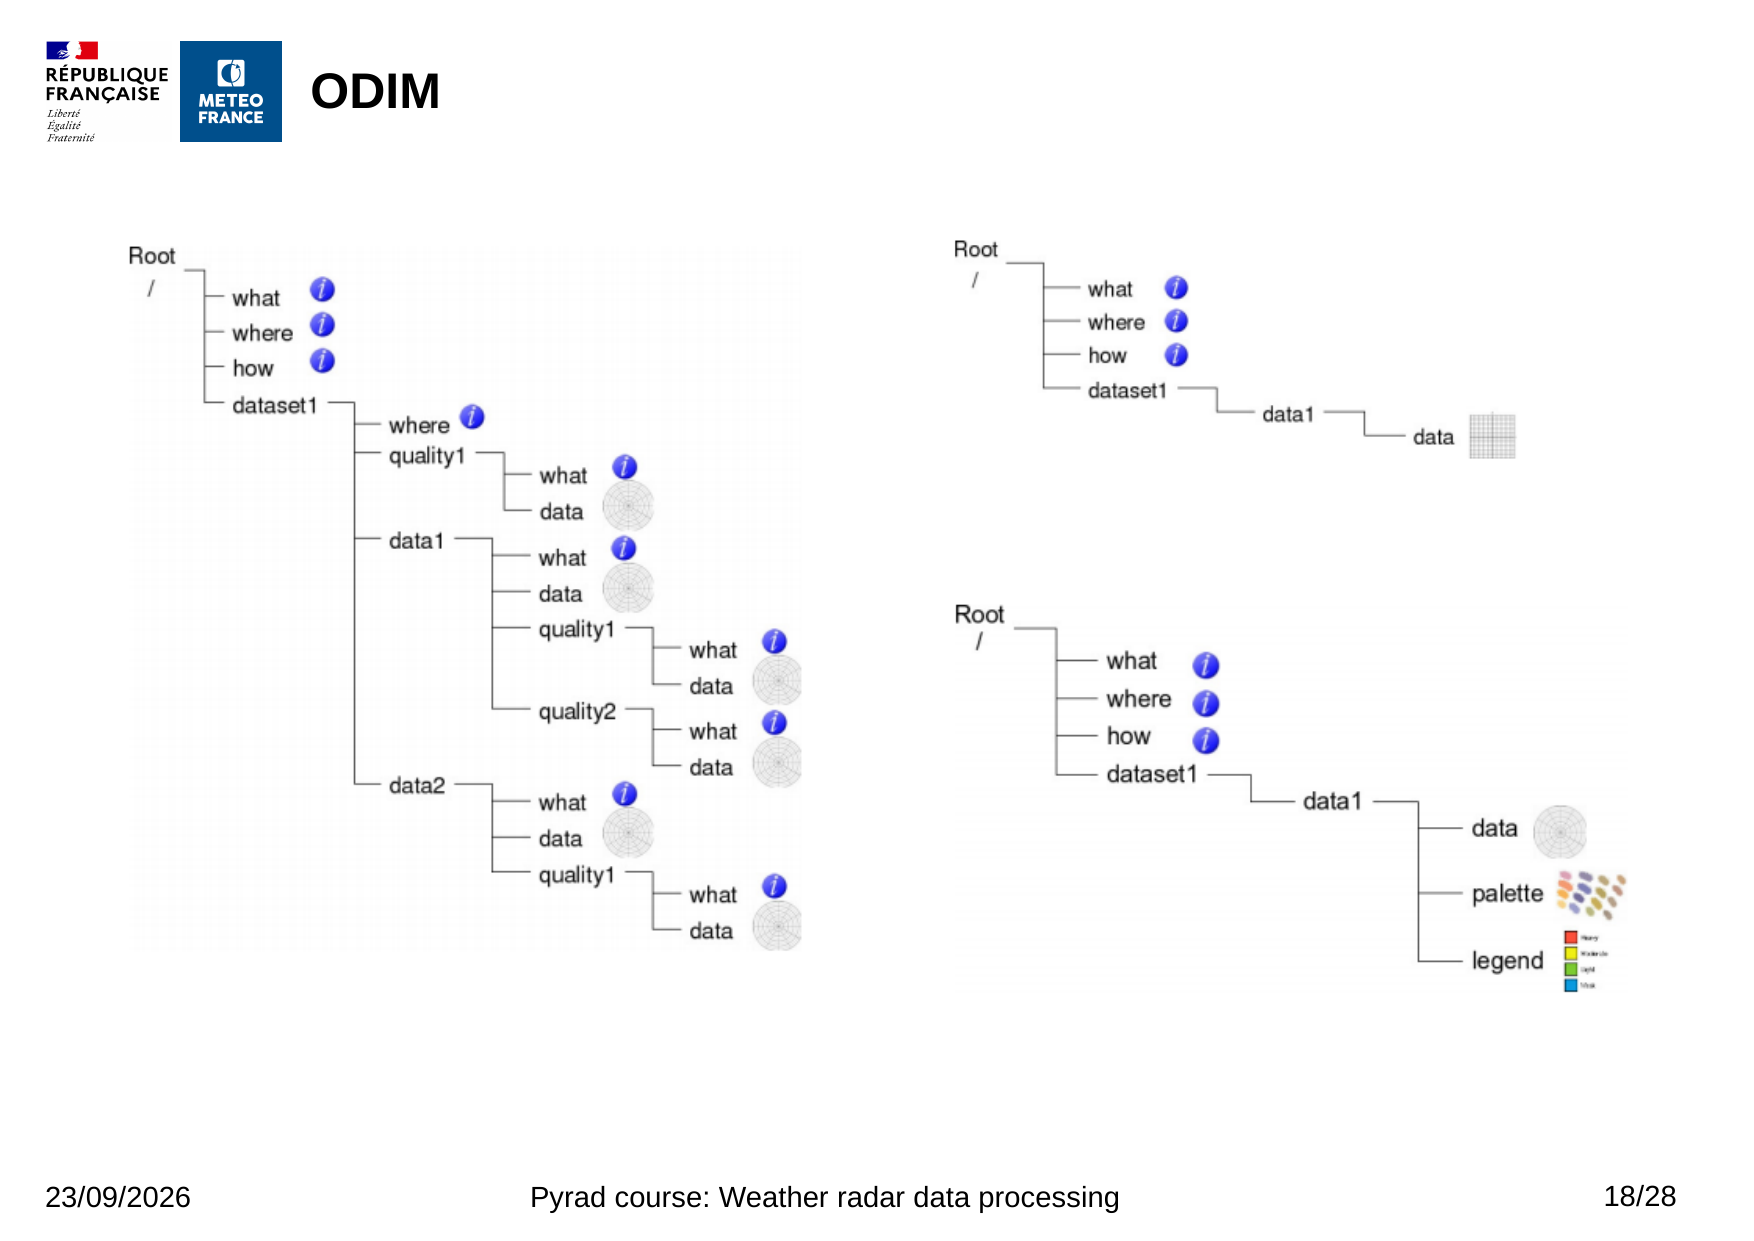

# ODIM
18
Pyrad course: Weather radar data processing